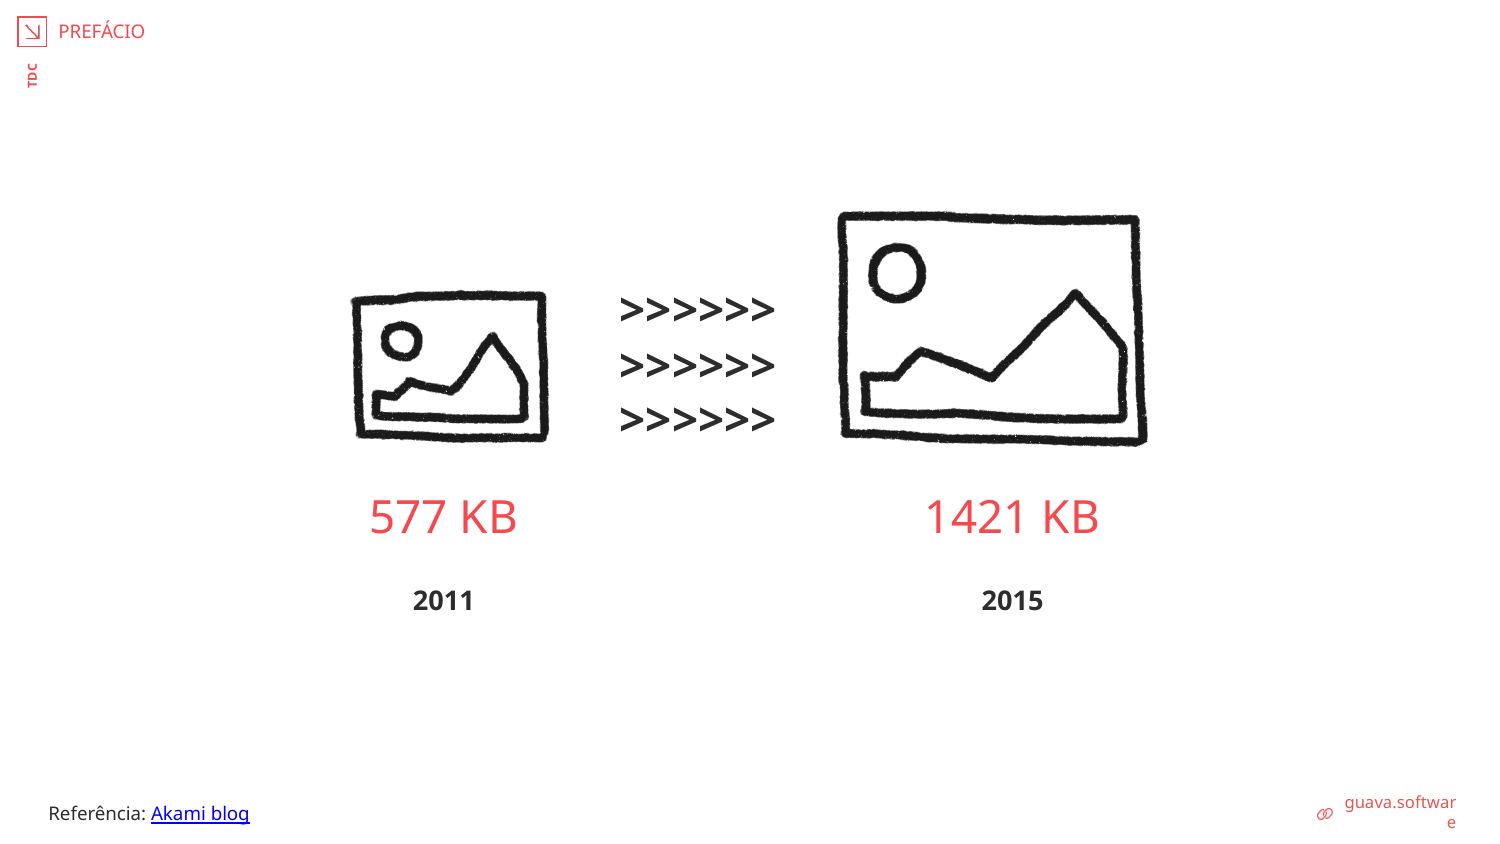

# PREFÁCIO
TDC
>>>>>>
>>>>>>
>>>>>>
577 KB
1421 KB
2011
2015
Referência: Akami blog